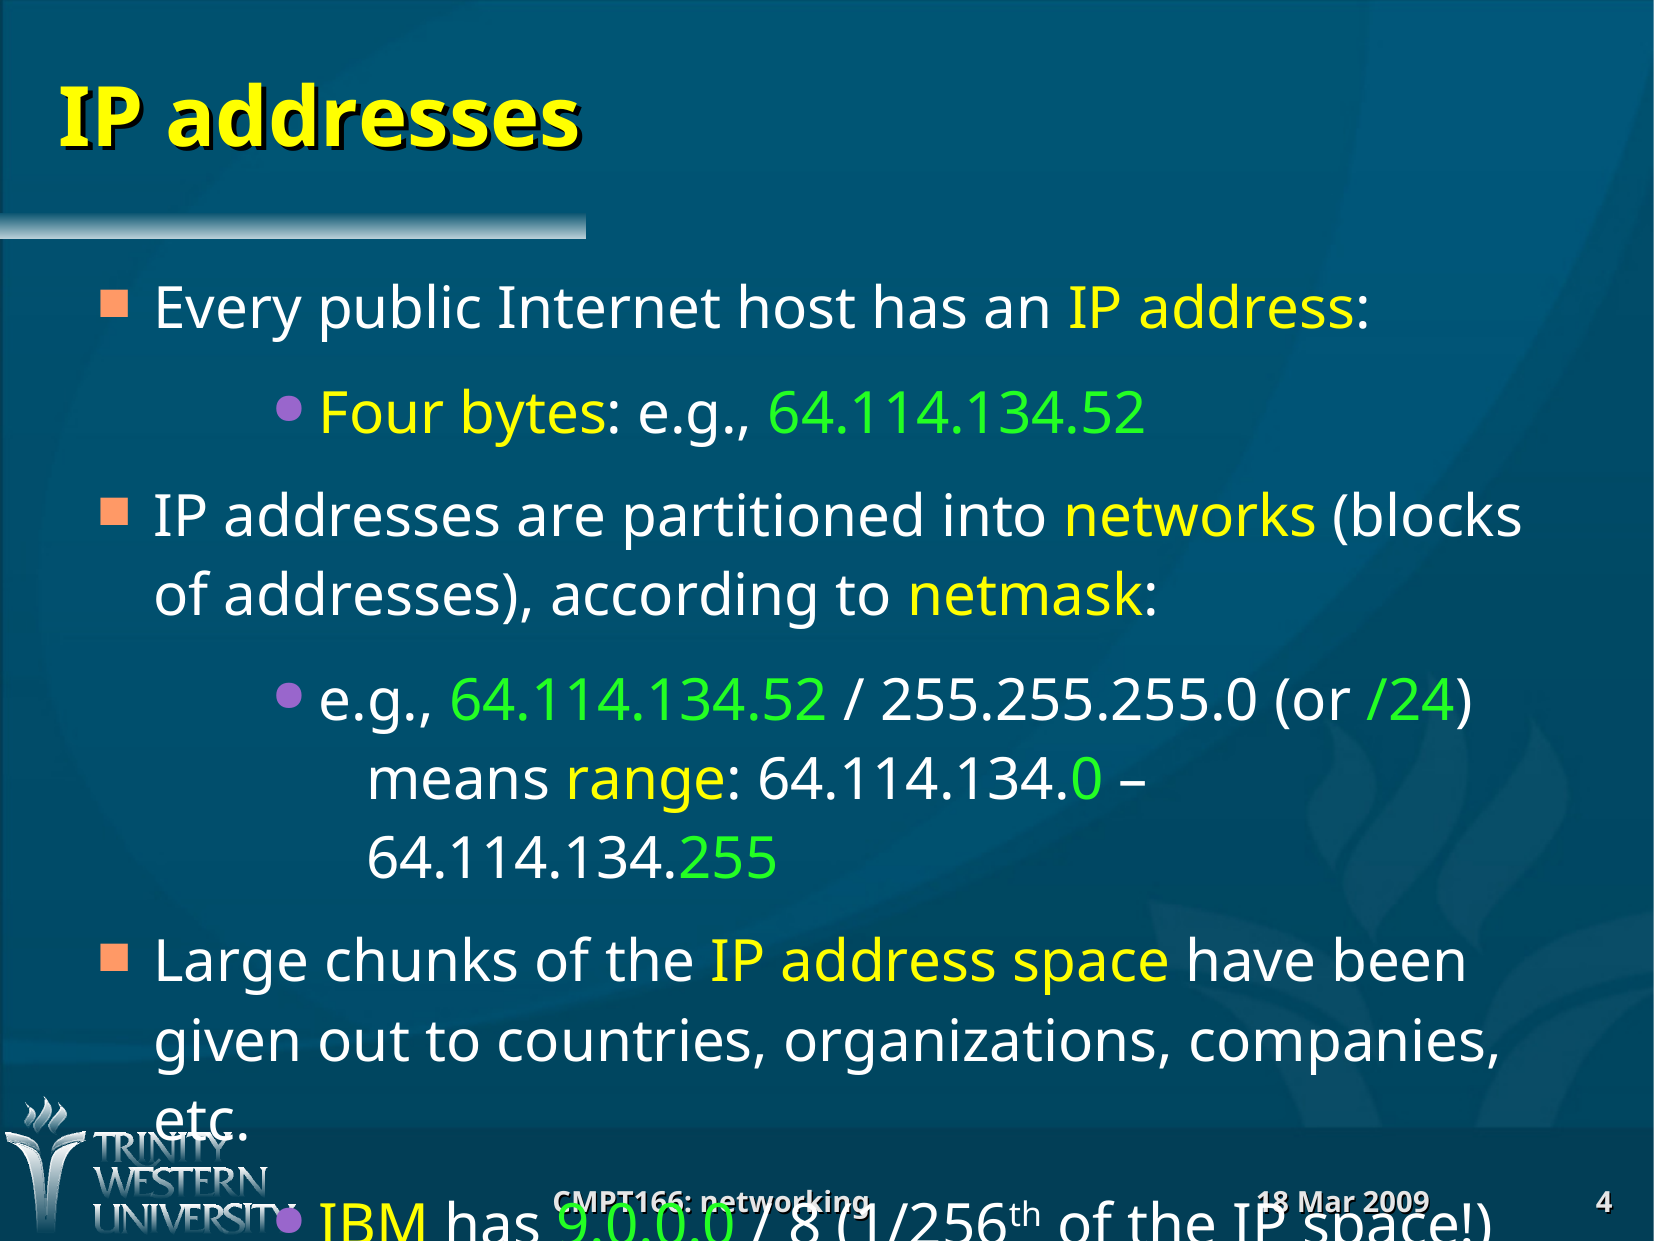

# IP addresses
Every public Internet host has an IP address:
Four bytes: e.g., 64.114.134.52
IP addresses are partitioned into networks (blocks of addresses), according to netmask:
e.g., 64.114.134.52 / 255.255.255.0 (or /24)
means range: 64.114.134.0 – 64.114.134.255
Large chunks of the IP address space have been given out to countries, organizations, companies, etc.
IBM has 9.0.0.0 / 8 (1/256th of the IP space!)
CMPT166: networking
18 Mar 2009
4